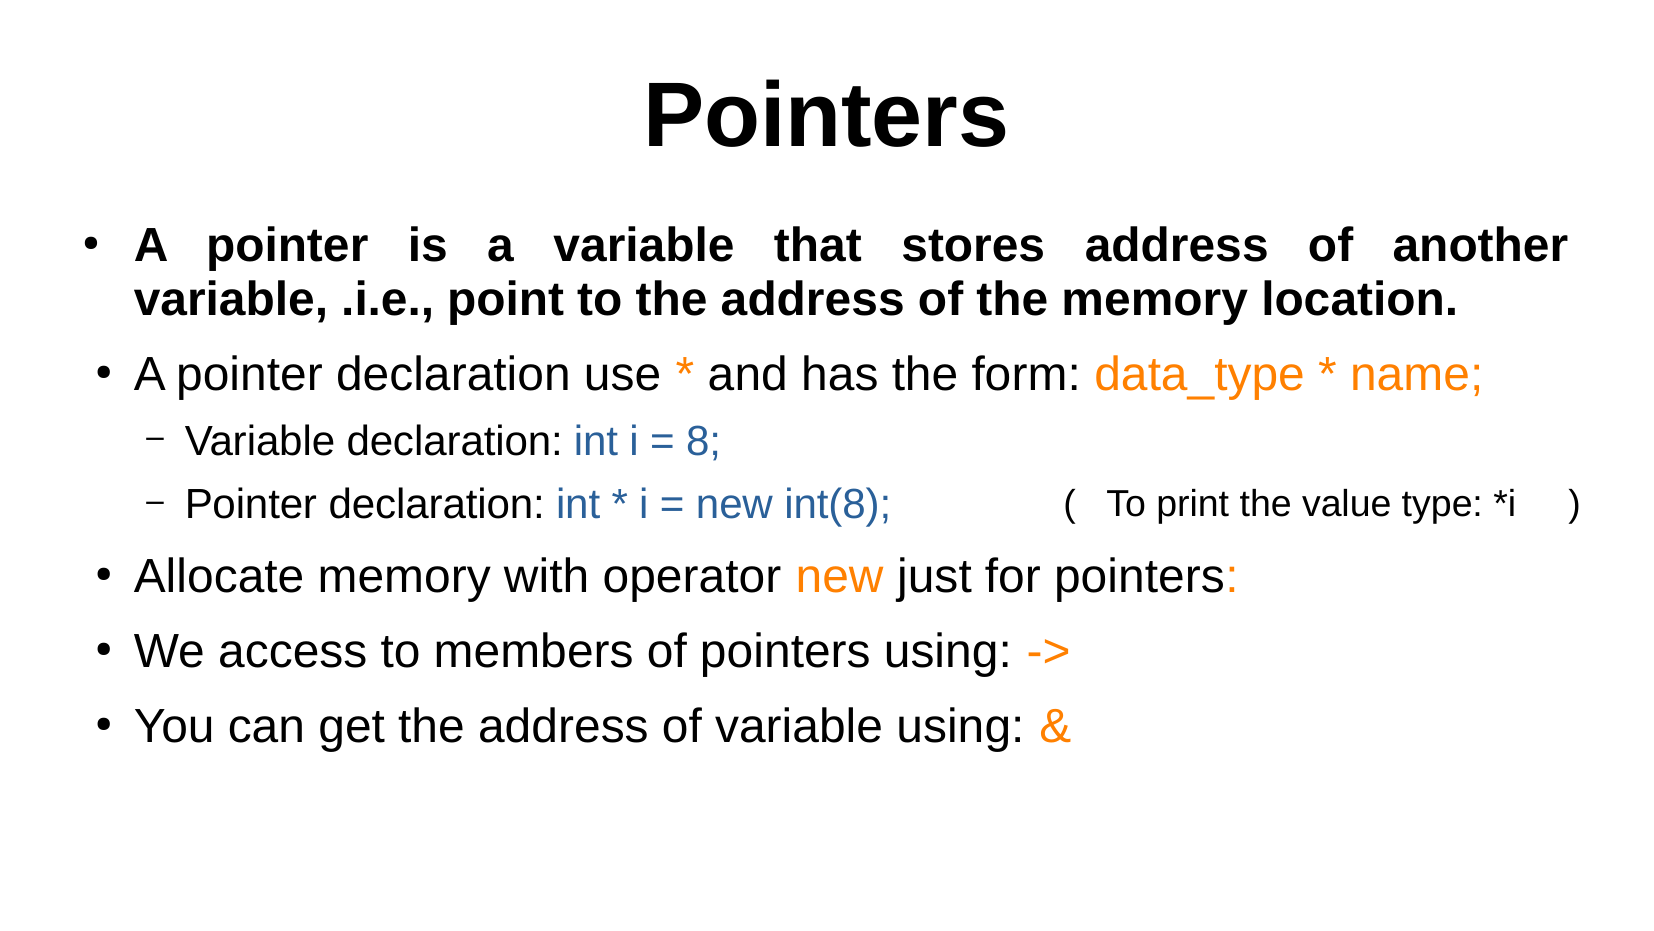

# Pointers
A pointer is a variable that stores address of another variable, .i.e., point to the address of the memory location.
A pointer declaration use * and has the form: data_type * name;
Variable declaration: int i = 8;
Pointer declaration: int * i = new int(8);
Allocate memory with operator new just for pointers:
We access to members of pointers using: ->
You can get the address of variable using: &
( To print the value type: *i )